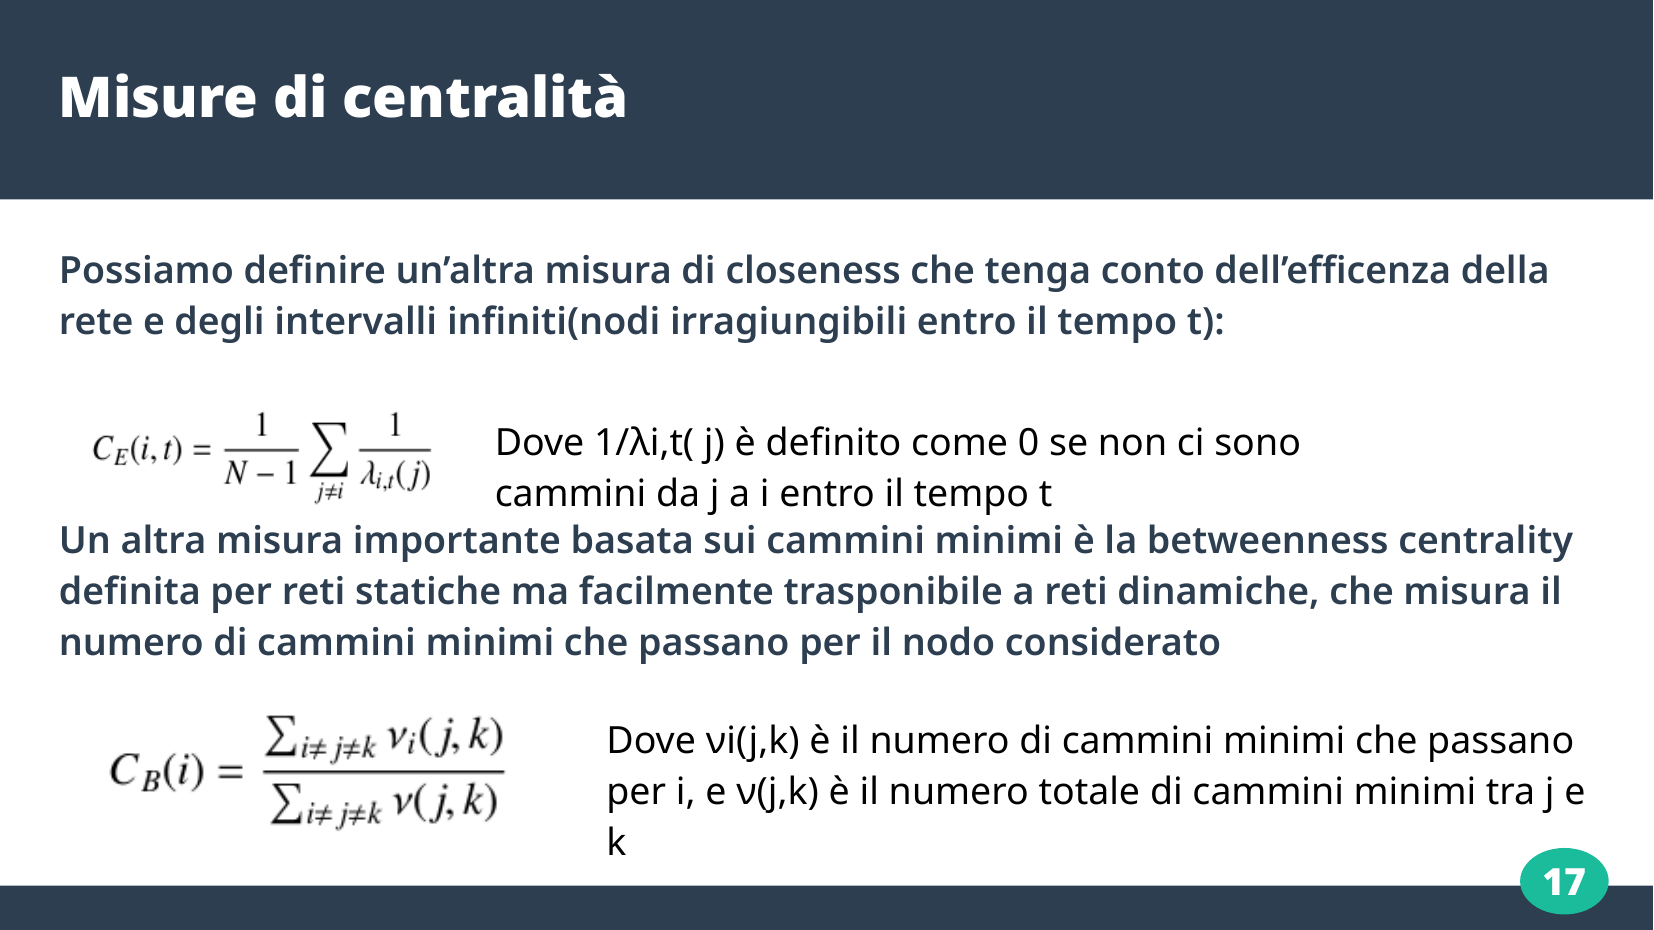

# Misure di centralità
Possiamo definire un’altra misura di closeness che tenga conto dell’efficenza della rete e degli intervalli infiniti(nodi irragiungibili entro il tempo t):
Un altra misura importante basata sui cammini minimi è la betweenness centrality definita per reti statiche ma facilmente trasponibile a reti dinamiche, che misura il numero di cammini minimi che passano per il nodo considerato
Dove 1/λi,t( j) è definito come 0 se non ci sono cammini da j a i entro il tempo t
Dove νi(j,k) è il numero di cammini minimi che passano per i, e ν(j,k) è il numero totale di cammini minimi tra j e k
17